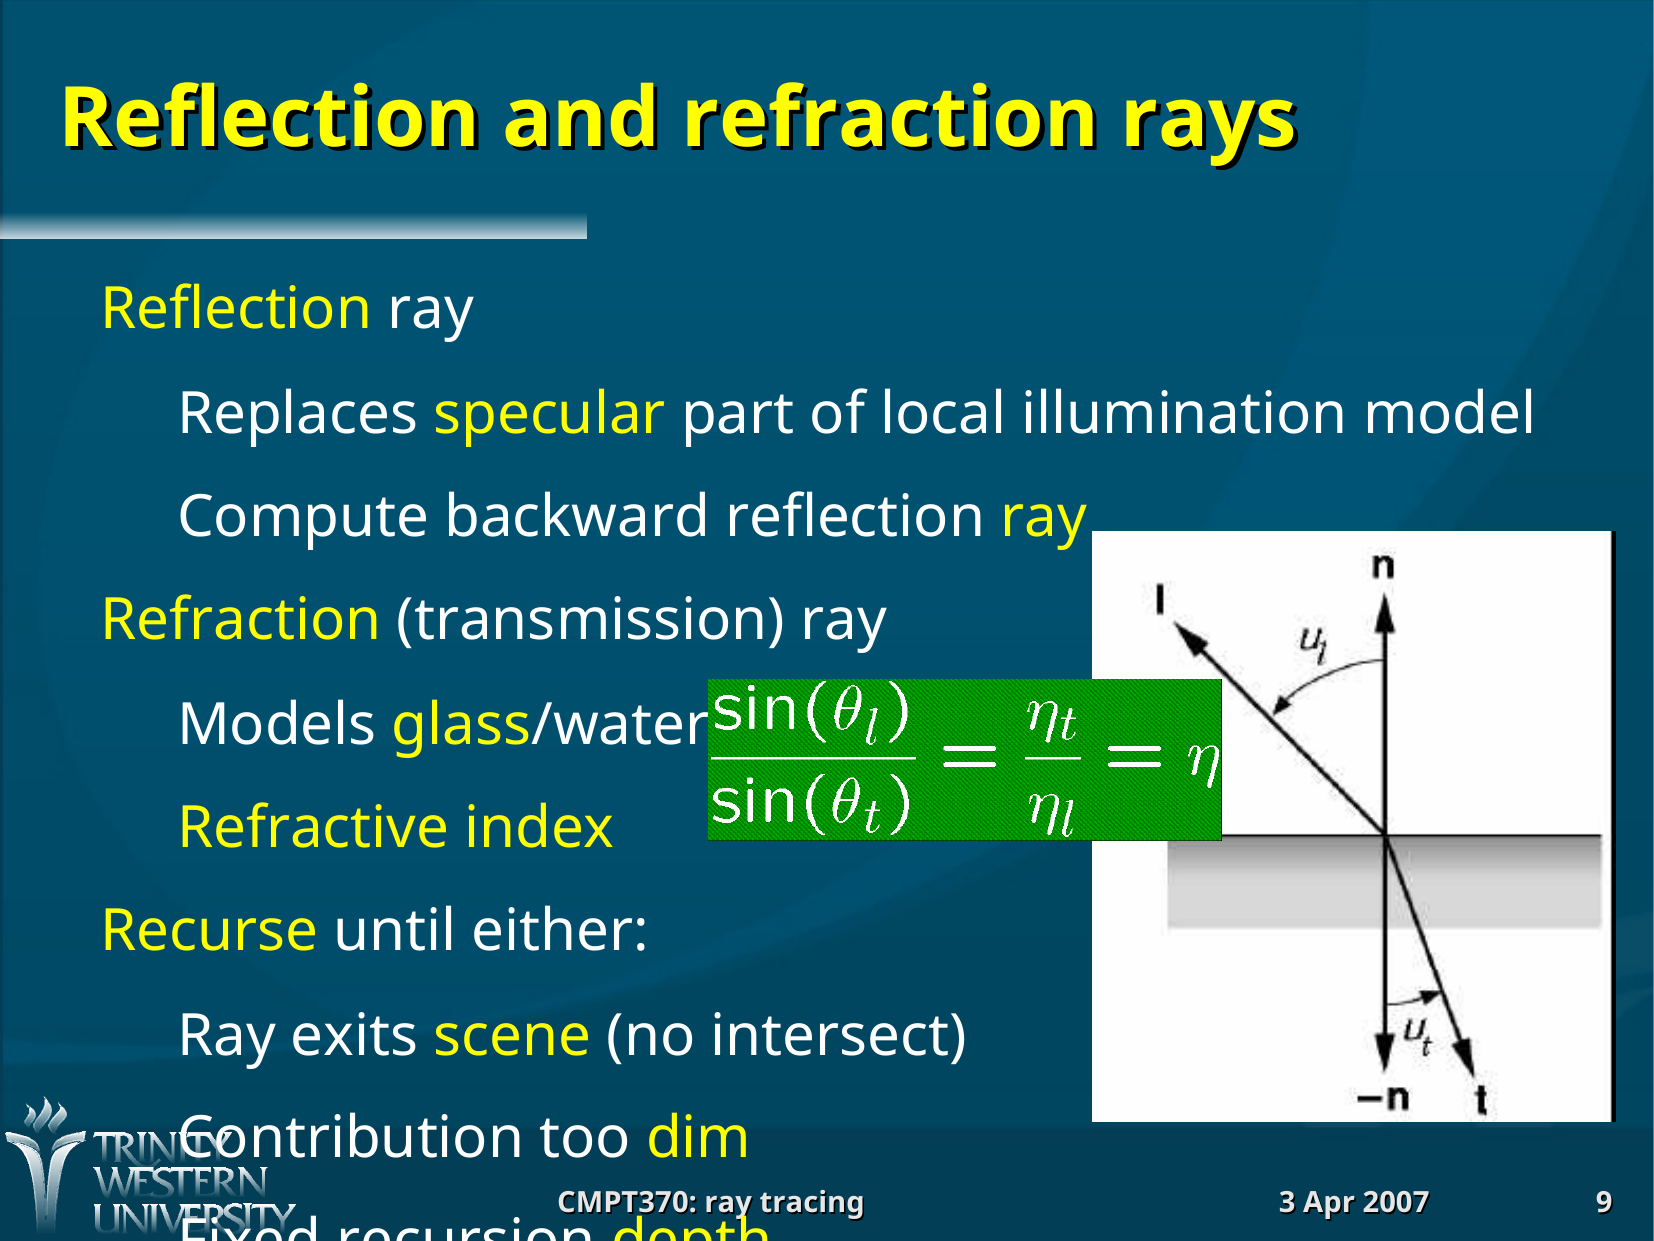

# Reflection and refraction rays
Reflection ray
Replaces specular part of local illumination model
Compute backward reflection ray
Refraction (transmission) ray
Models glass/water
Refractive index
Recurse until either:
Ray exits scene (no intersect)
Contribution too dim
Fixed recursion depth
CMPT370: ray tracing
3 Apr 2007
9